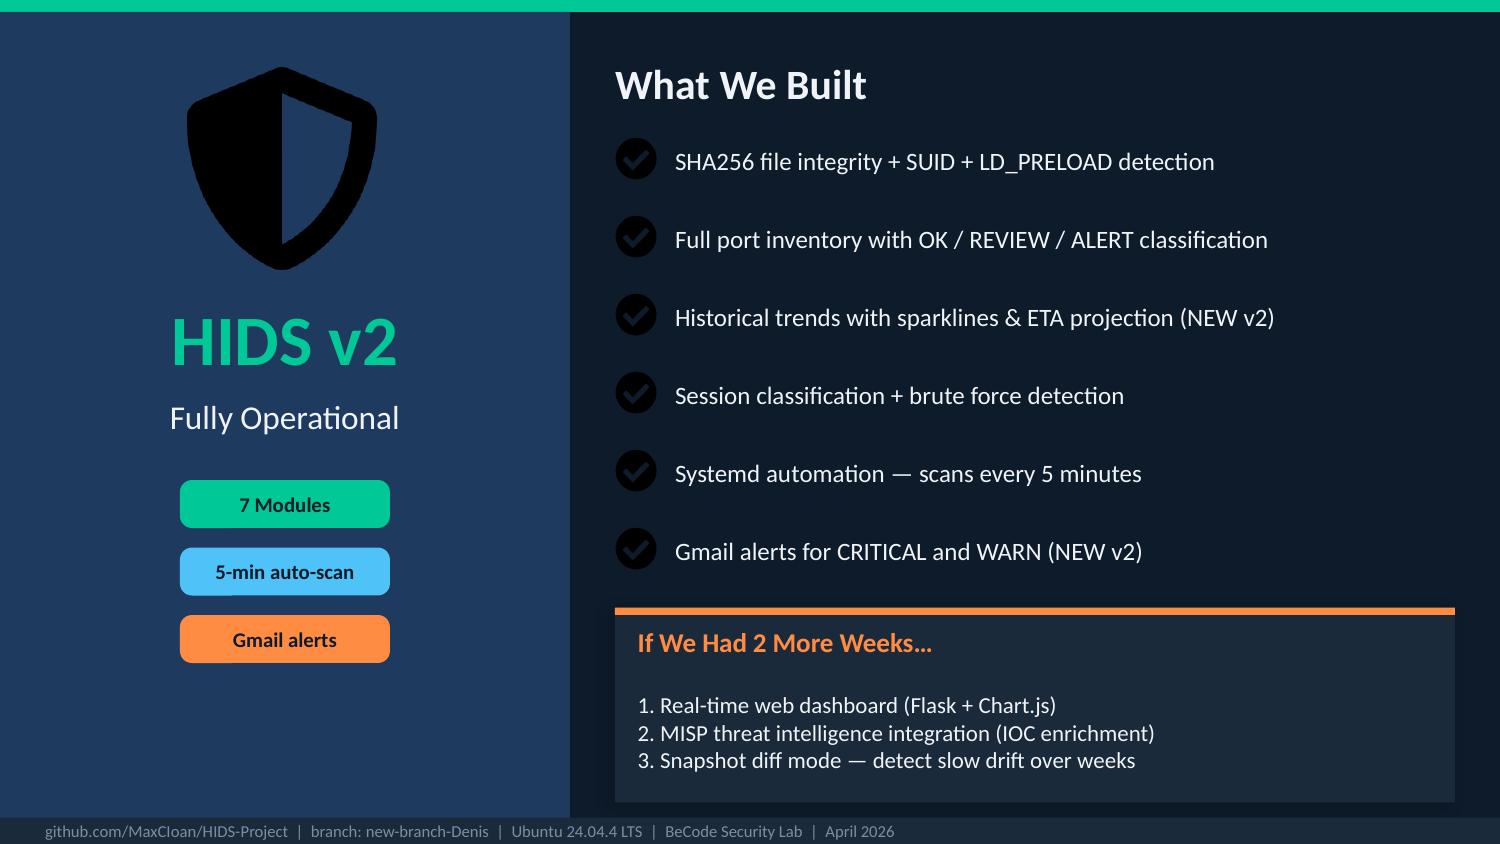

What We Built
SHA256 file integrity + SUID + LD_PRELOAD detection
Full port inventory with OK / REVIEW / ALERT classification
HIDS v2
Historical trends with sparklines & ETA projection (NEW v2)
Session classification + brute force detection
Fully Operational
Systemd automation — scans every 5 minutes
7 Modules
Gmail alerts for CRITICAL and WARN (NEW v2)
5-min auto-scan
Gmail alerts
If We Had 2 More Weeks…
1. Real-time web dashboard (Flask + Chart.js)
2. MISP threat intelligence integration (IOC enrichment)
3. Snapshot diff mode — detect slow drift over weeks
github.com/MaxCIoan/HIDS-Project | branch: new-branch-Denis | Ubuntu 24.04.4 LTS | BeCode Security Lab | April 2026